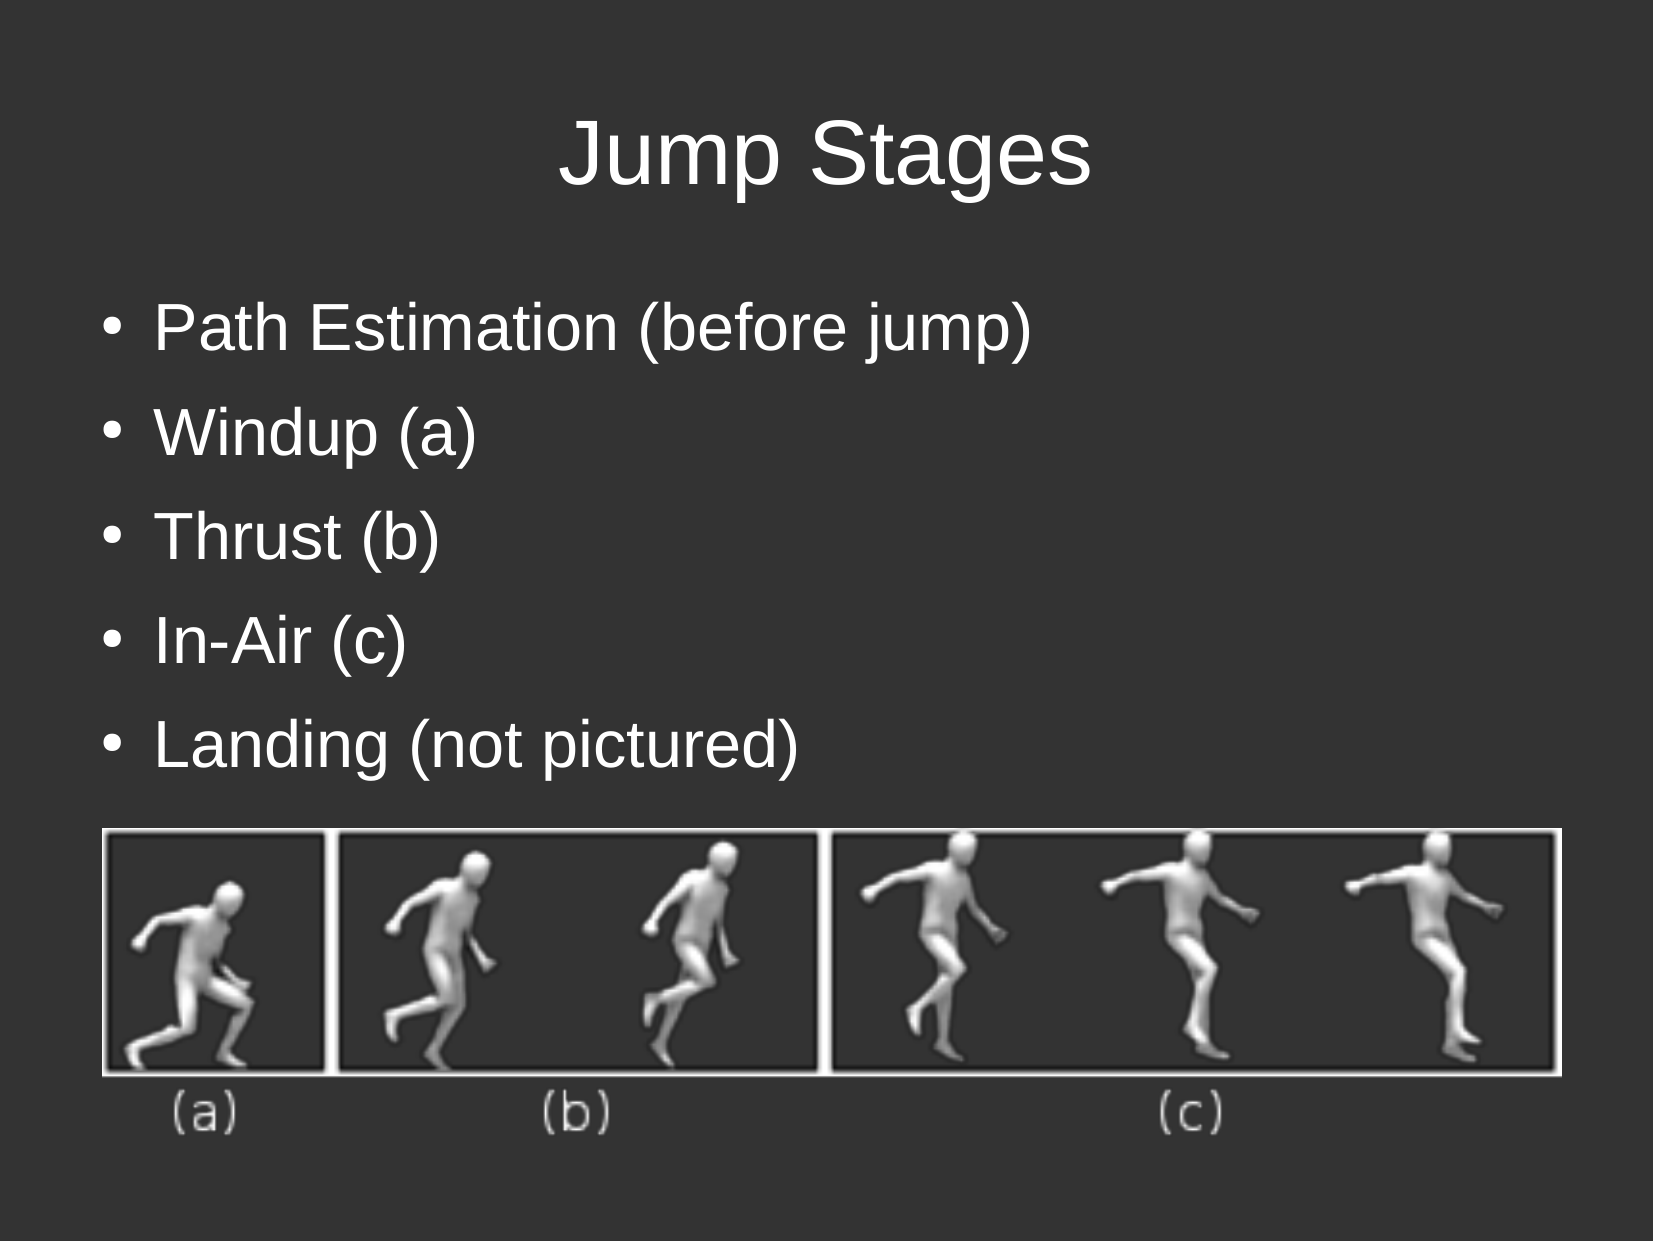

# Jump Stages
Path Estimation (before jump)
Windup (a)
Thrust (b)
In-Air (c)
Landing (not pictured)